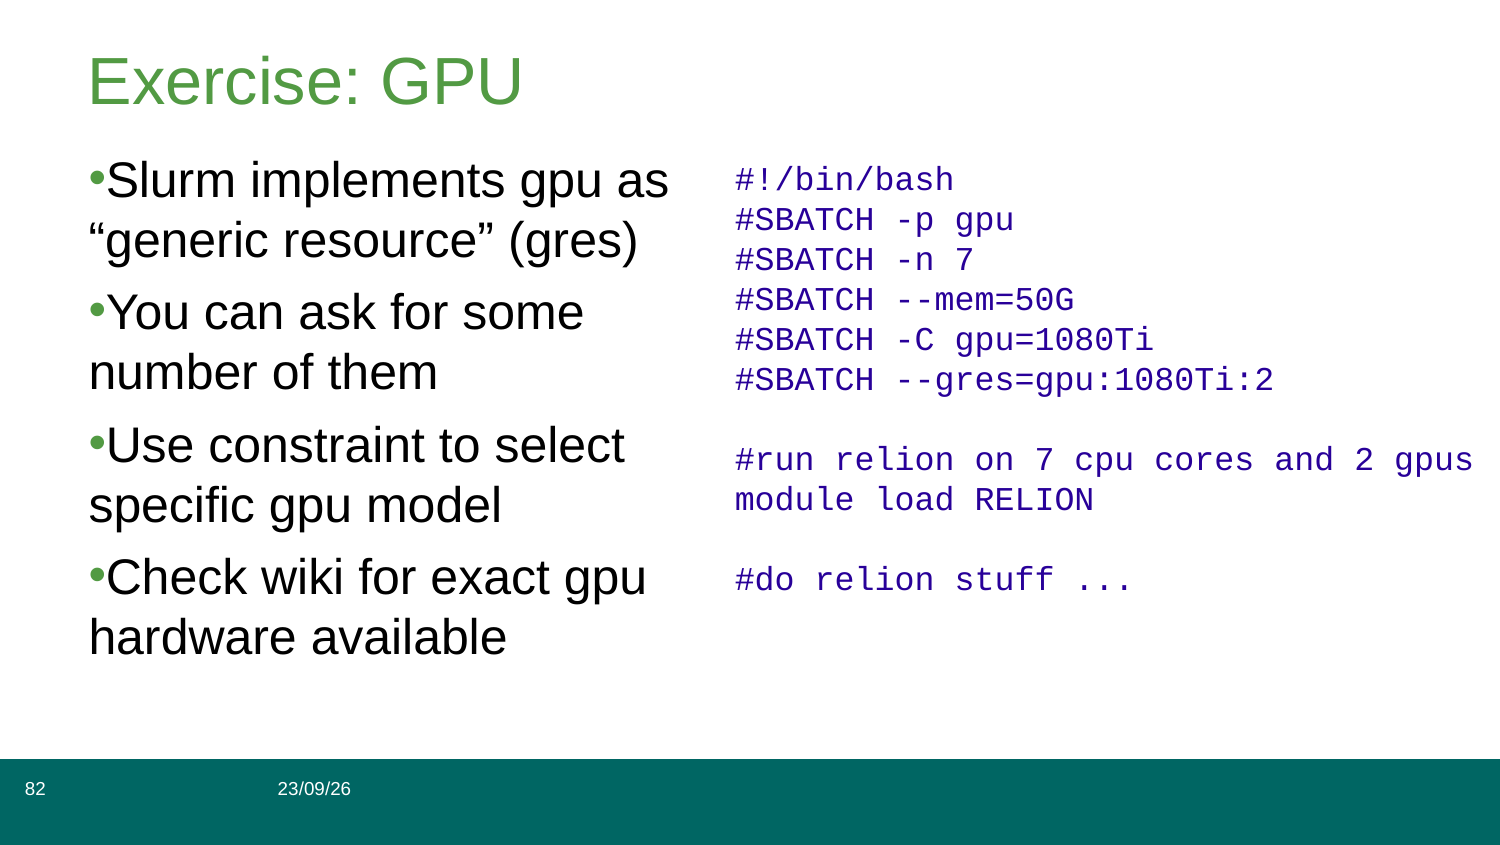

# Exercise: GPU
Slurm implements gpu as “generic resource” (gres)
You can ask for some number of them
Use constraint to select specific gpu model
Check wiki for exact gpu hardware available
#!/bin/bash
#SBATCH -p gpu
#SBATCH -n 7
#SBATCH --mem=50G
#SBATCH -C gpu=1080Ti
#SBATCH --gres=gpu:1080Ti:2
#run relion on 7 cpu cores and 2 gpus
module load RELION
#do relion stuff ...